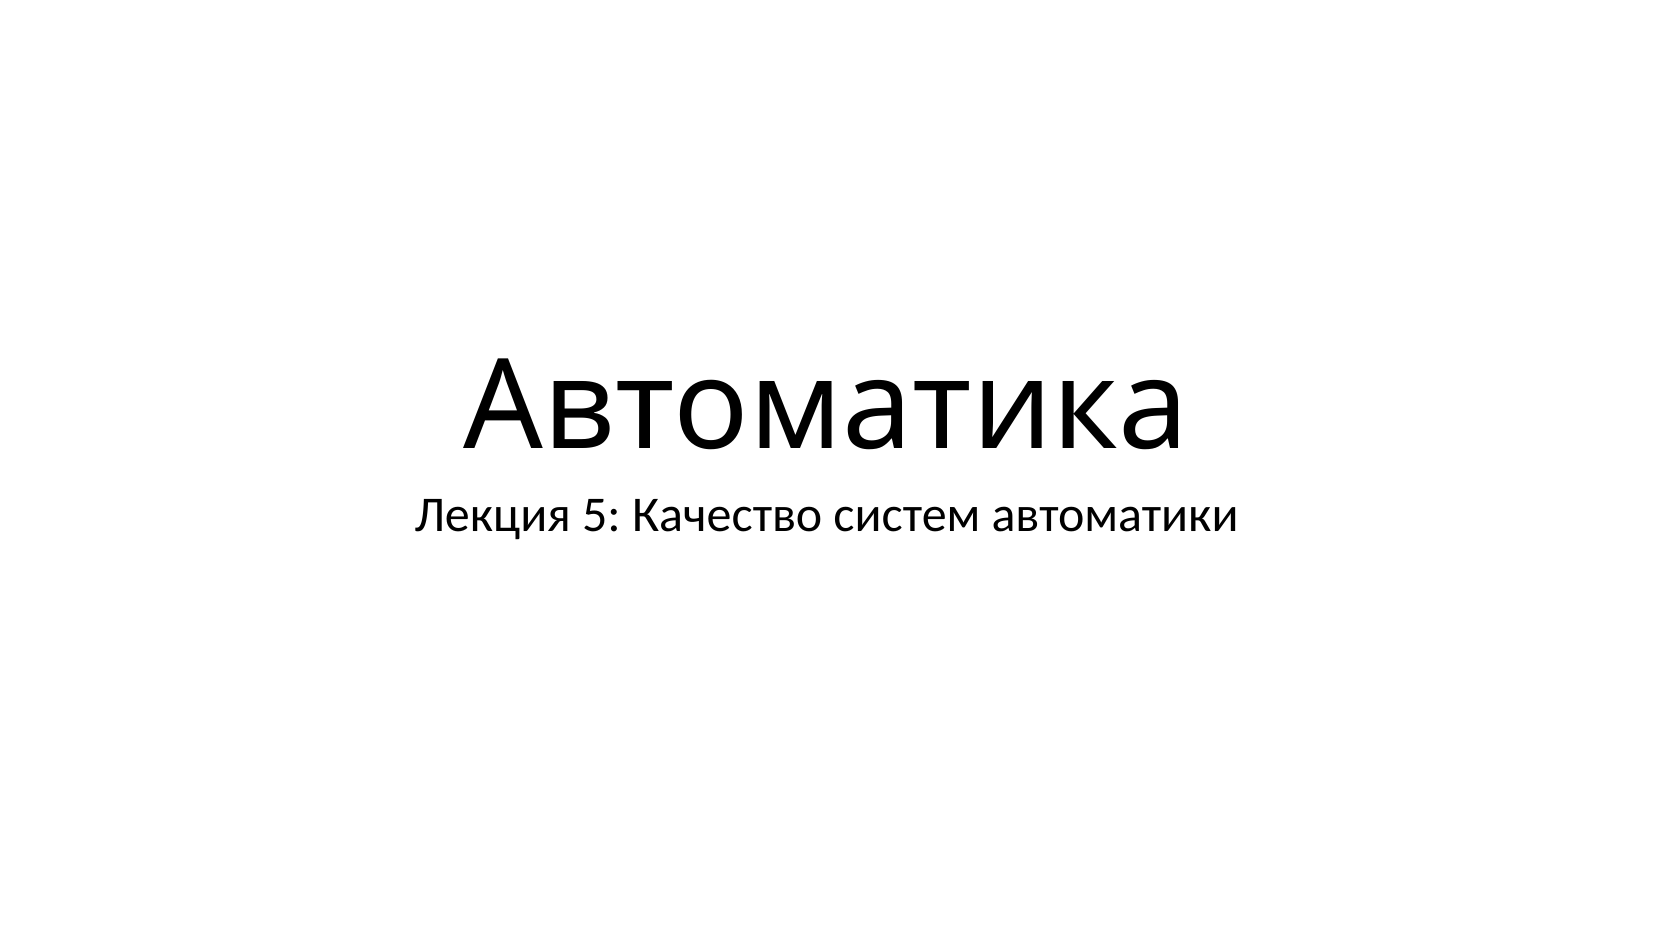

# Автоматика
Лекция 5: Качество систем автоматики